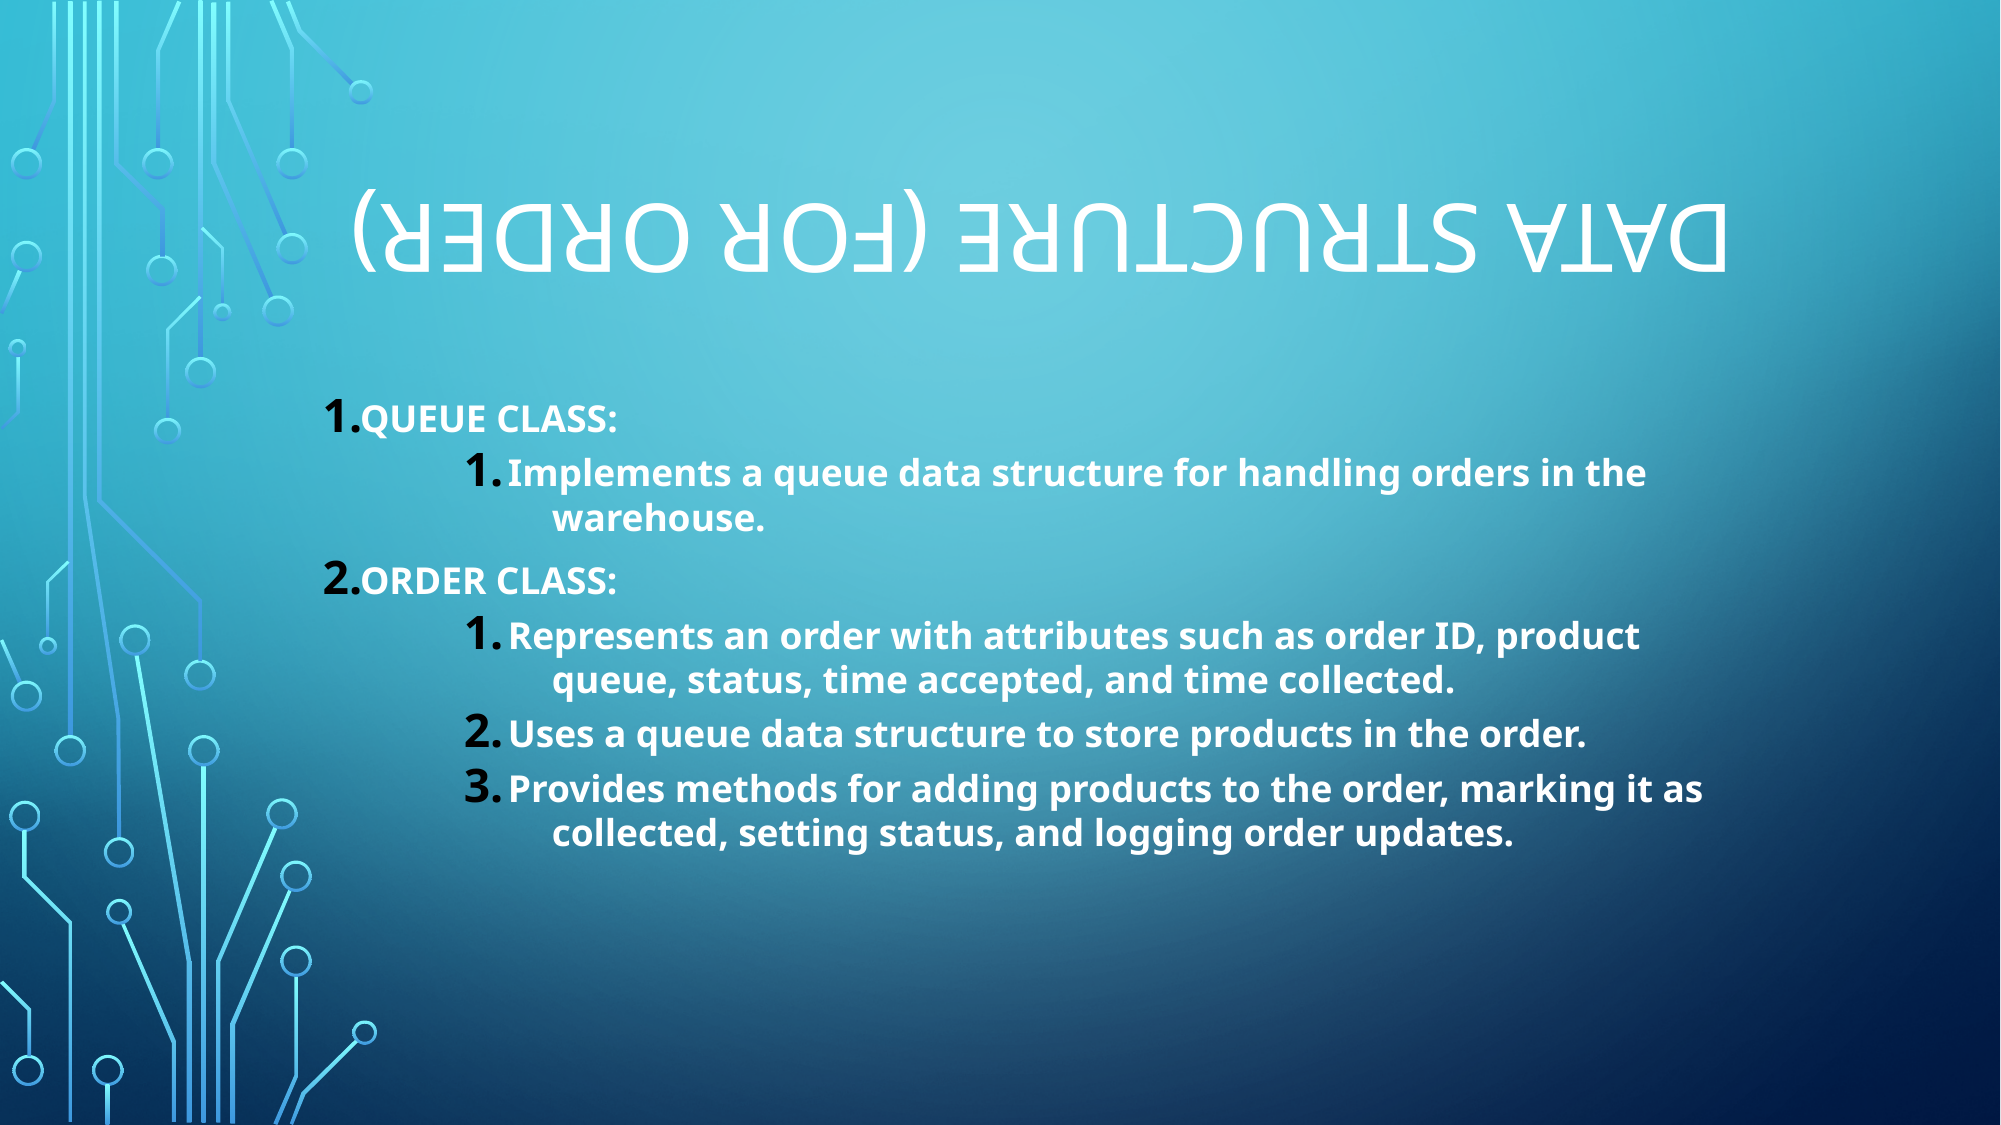

# DATA STRUCTURE (FOR ORDER)
Queue Class:
Implements a queue data structure for handling orders in the warehouse.
Order Class:
Represents an order with attributes such as order ID, product queue, status, time accepted, and time collected.
Uses a queue data structure to store products in the order.
Provides methods for adding products to the order, marking it as collected, setting status, and logging order updates.